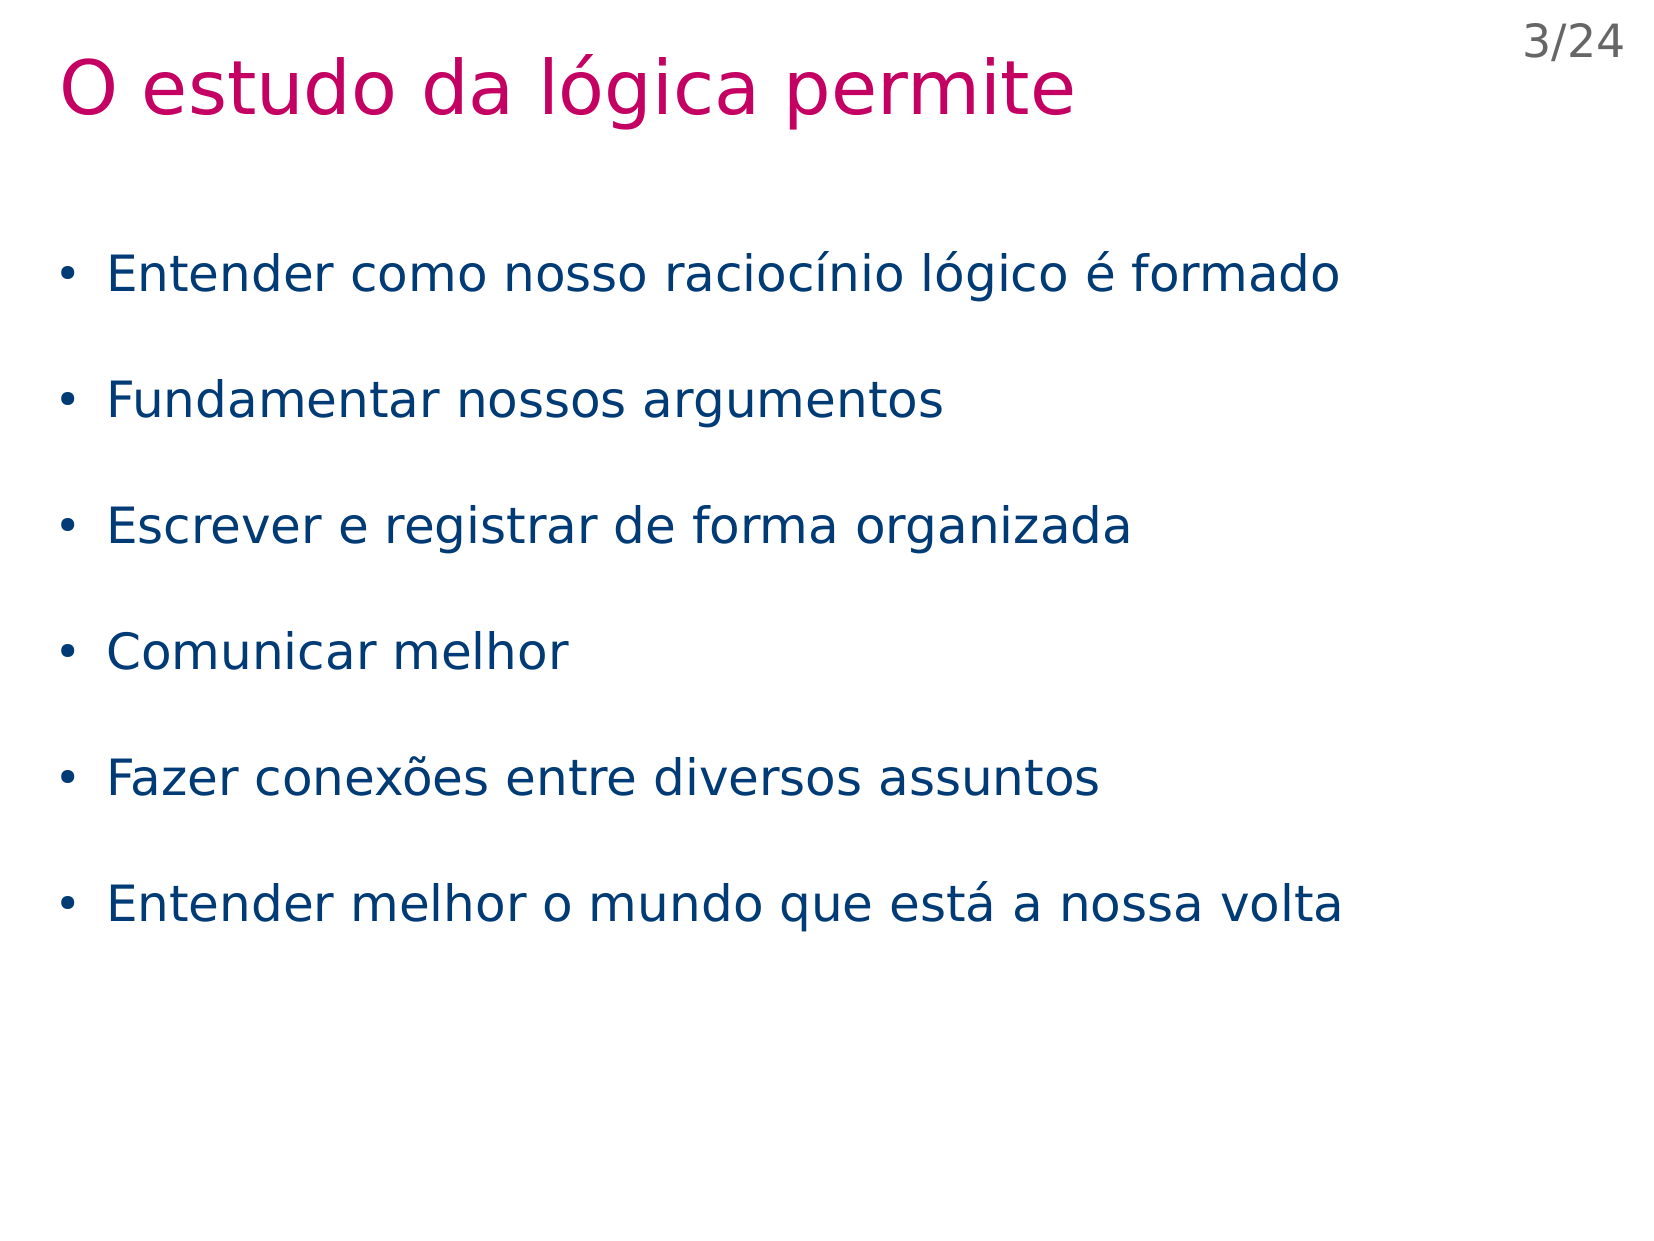

3
# O estudo da lógica permite
Entender como nosso raciocínio lógico é formado
Fundamentar nossos argumentos
Escrever e registrar de forma organizada
Comunicar melhor
Fazer conexões entre diversos assuntos
Entender melhor o mundo que está a nossa volta